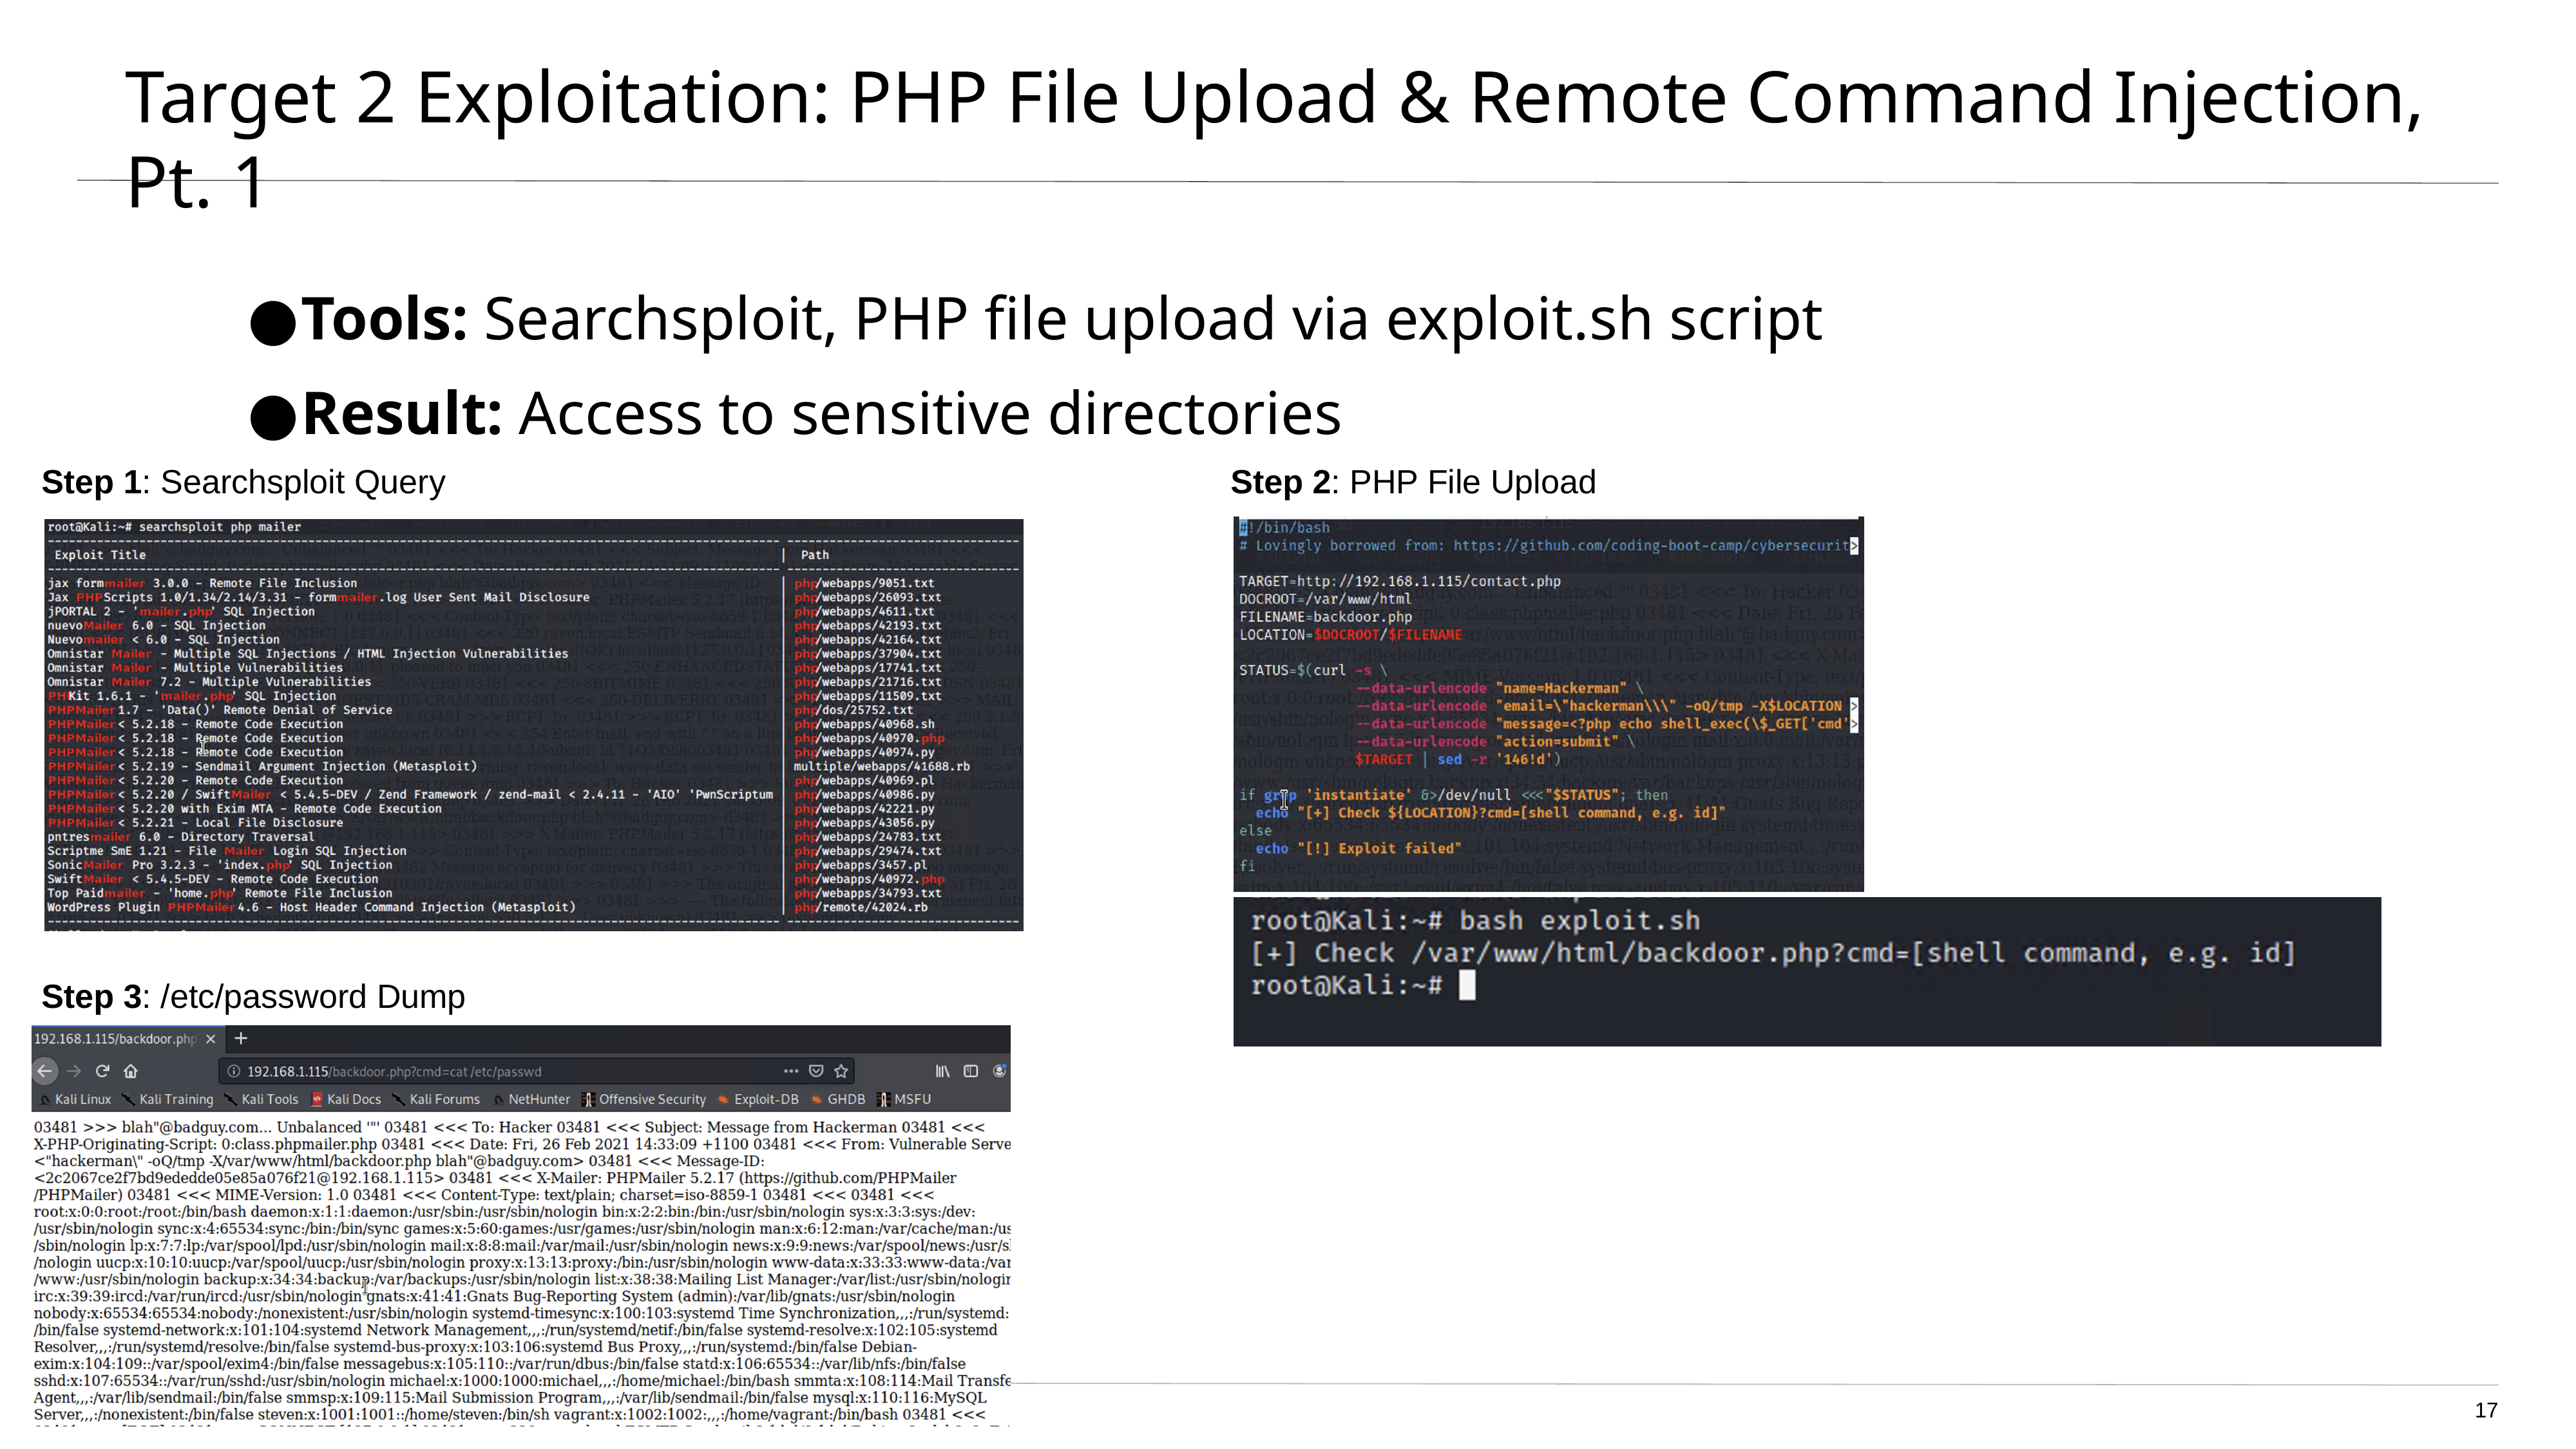

# Target 2 Exploitation: PHP File Upload & Remote Command Injection, Pt. 1
Tools: Searchsploit, PHP file upload via exploit.sh script
Result: Access to sensitive directories
Step 1: Searchsploit Query
Step 2: PHP File Upload
Step 3: /etc/password Dump